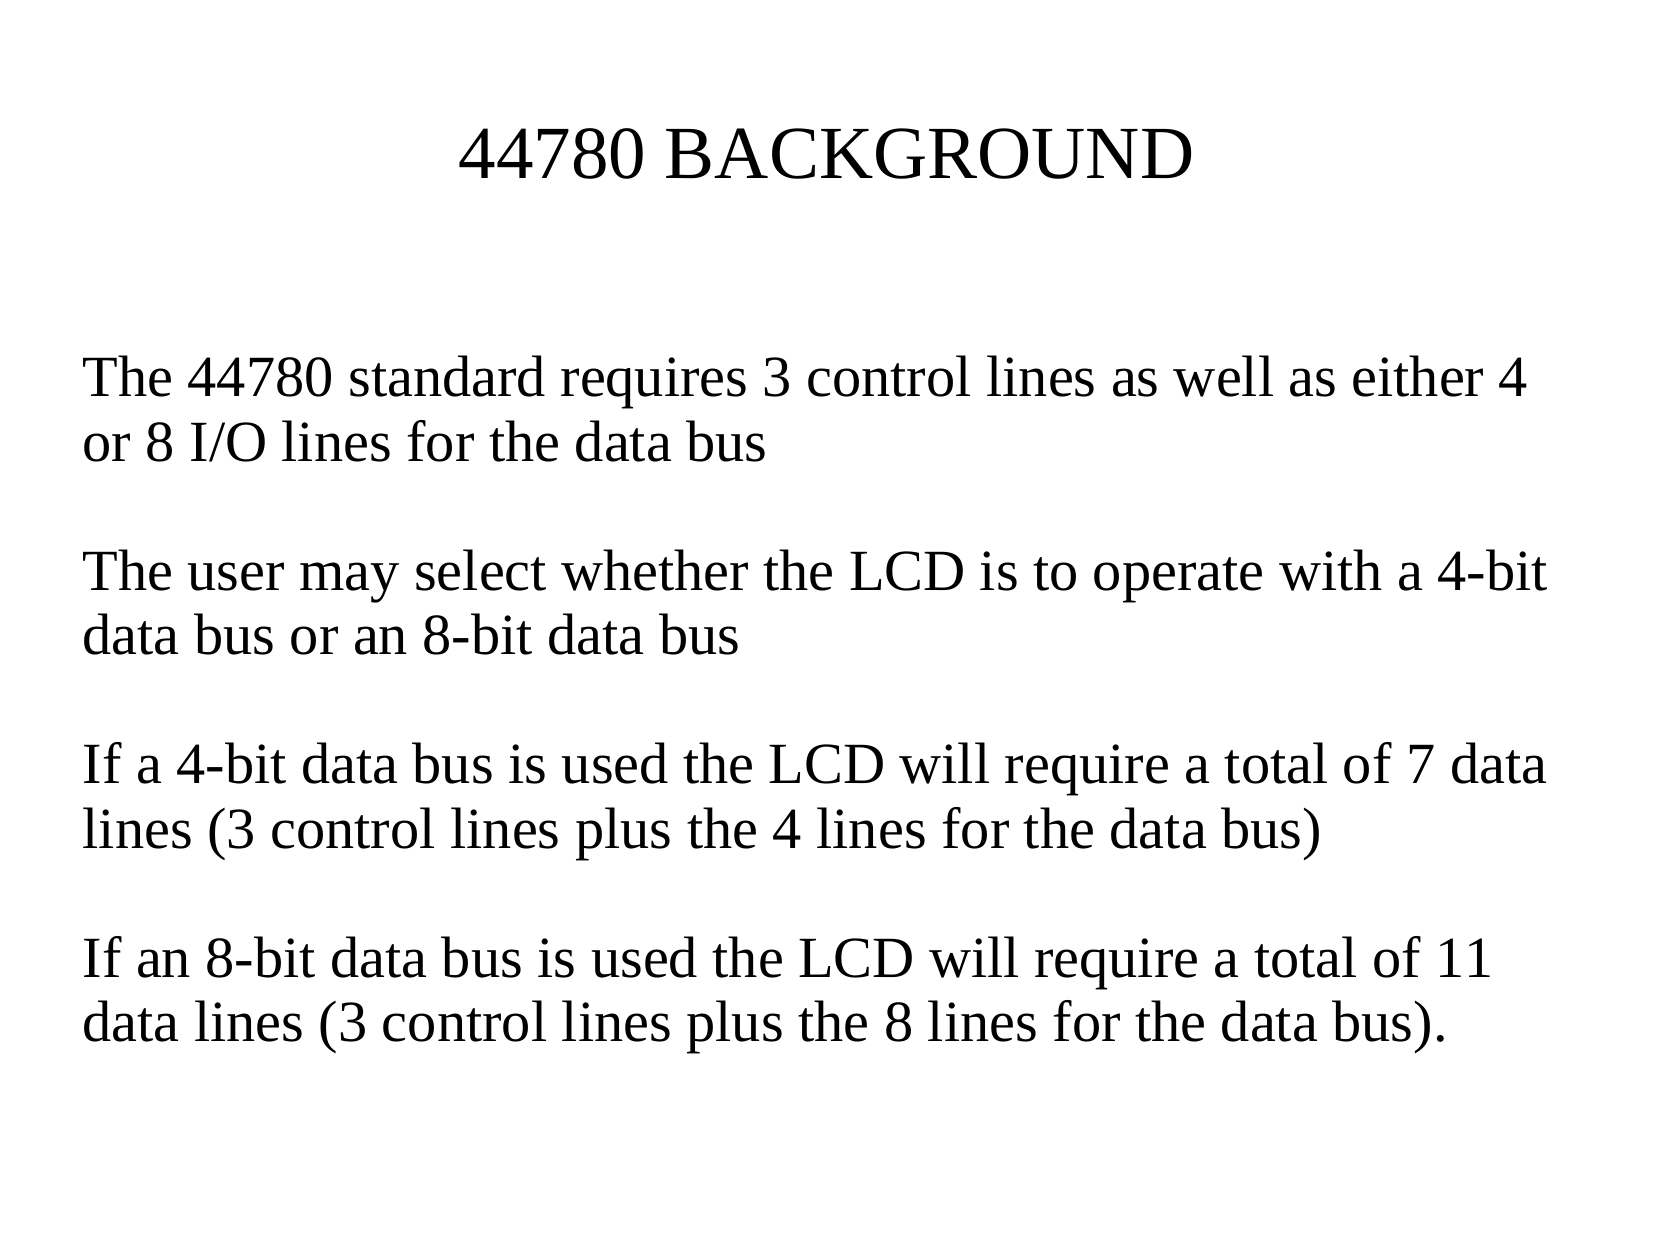

# 44780 BACKGROUND
The 44780 standard requires 3 control lines as well as either 4 or 8 I/O lines for the data bus
The user may select whether the LCD is to operate with a 4-bit data bus or an 8-bit data bus
If a 4-bit data bus is used the LCD will require a total of 7 data lines (3 control lines plus the 4 lines for the data bus)
If an 8-bit data bus is used the LCD will require a total of 11 data lines (3 control lines plus the 8 lines for the data bus).